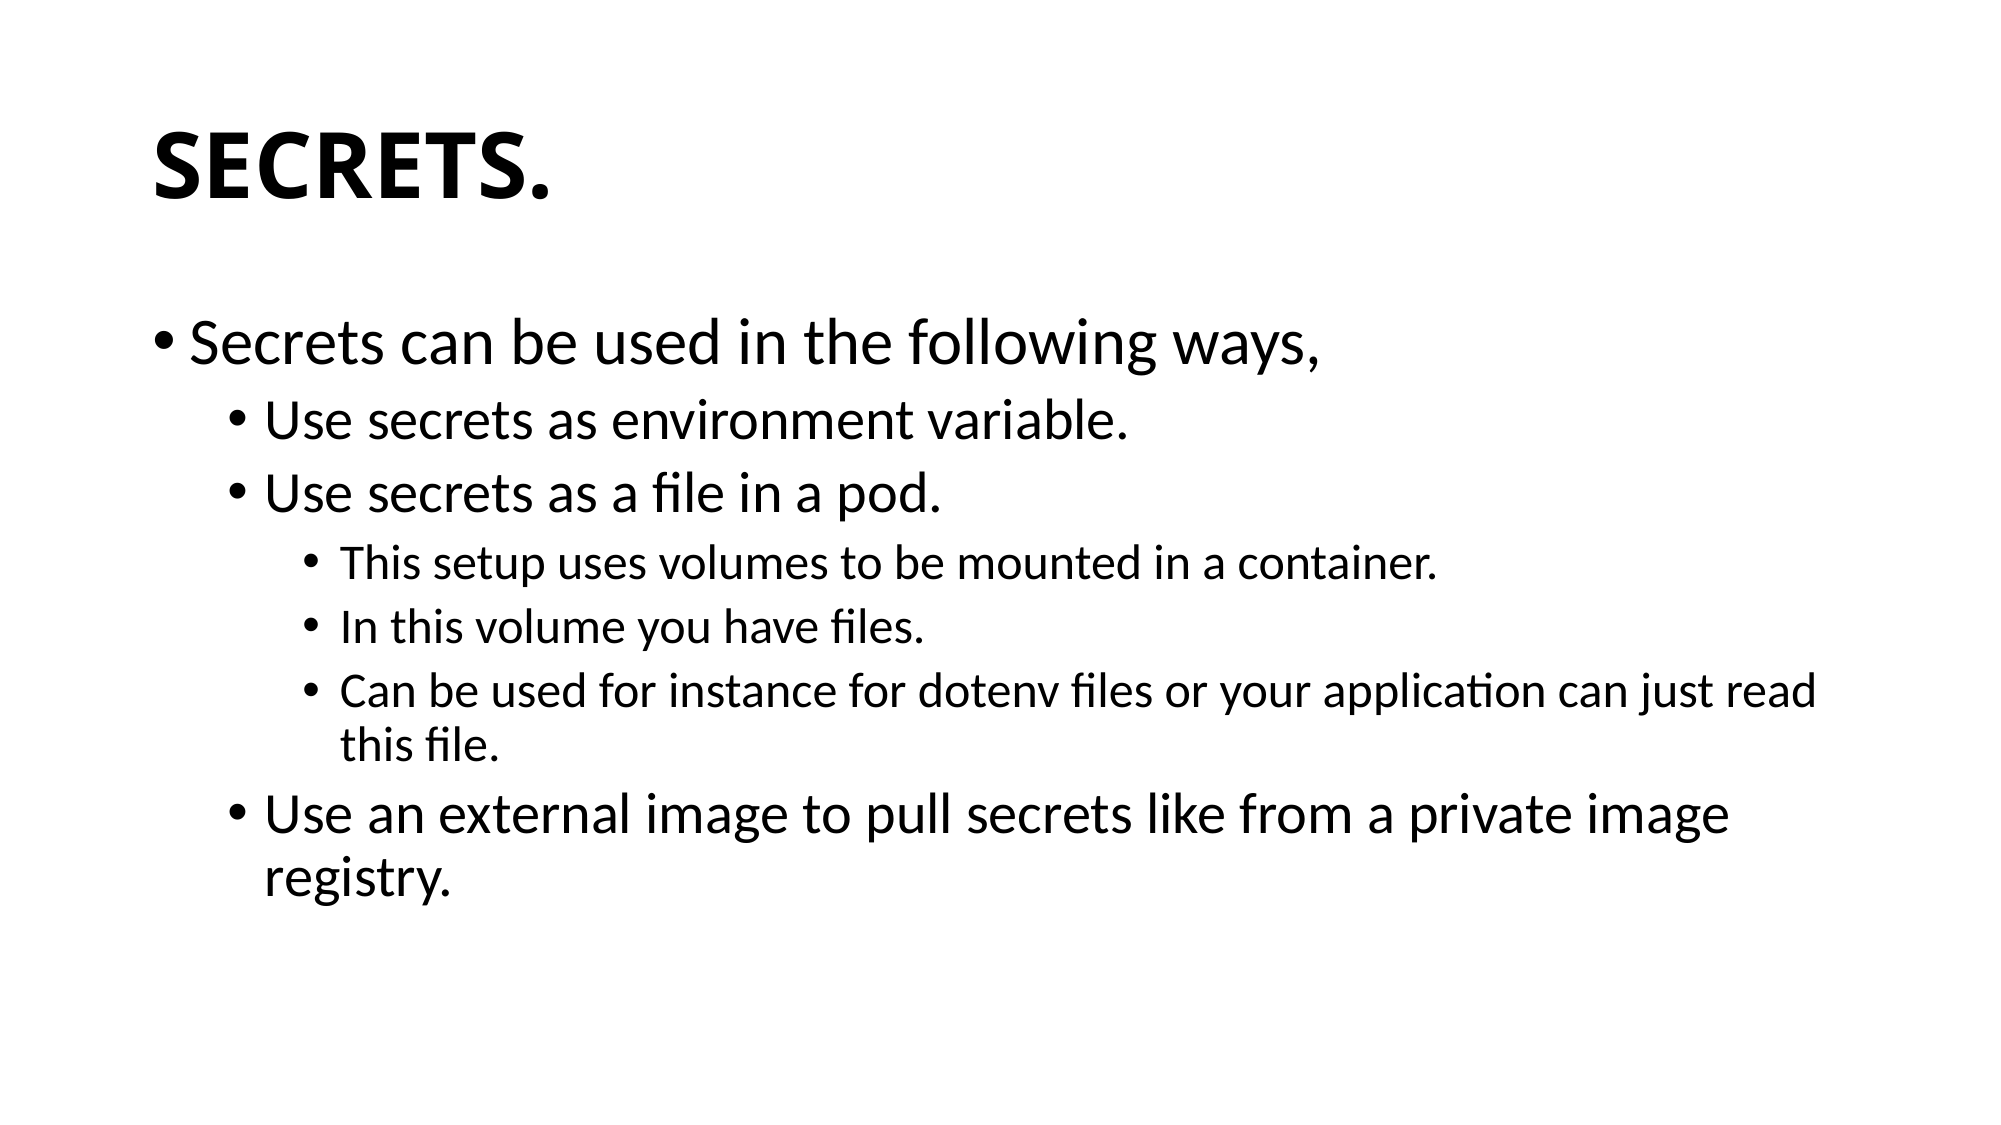

# SECRETS.
Secrets can be used in the following ways,
Use secrets as environment variable.
Use secrets as a file in a pod.
This setup uses volumes to be mounted in a container.
In this volume you have files.
Can be used for instance for dotenv files or your application can just read this file.
Use an external image to pull secrets like from a private image registry.